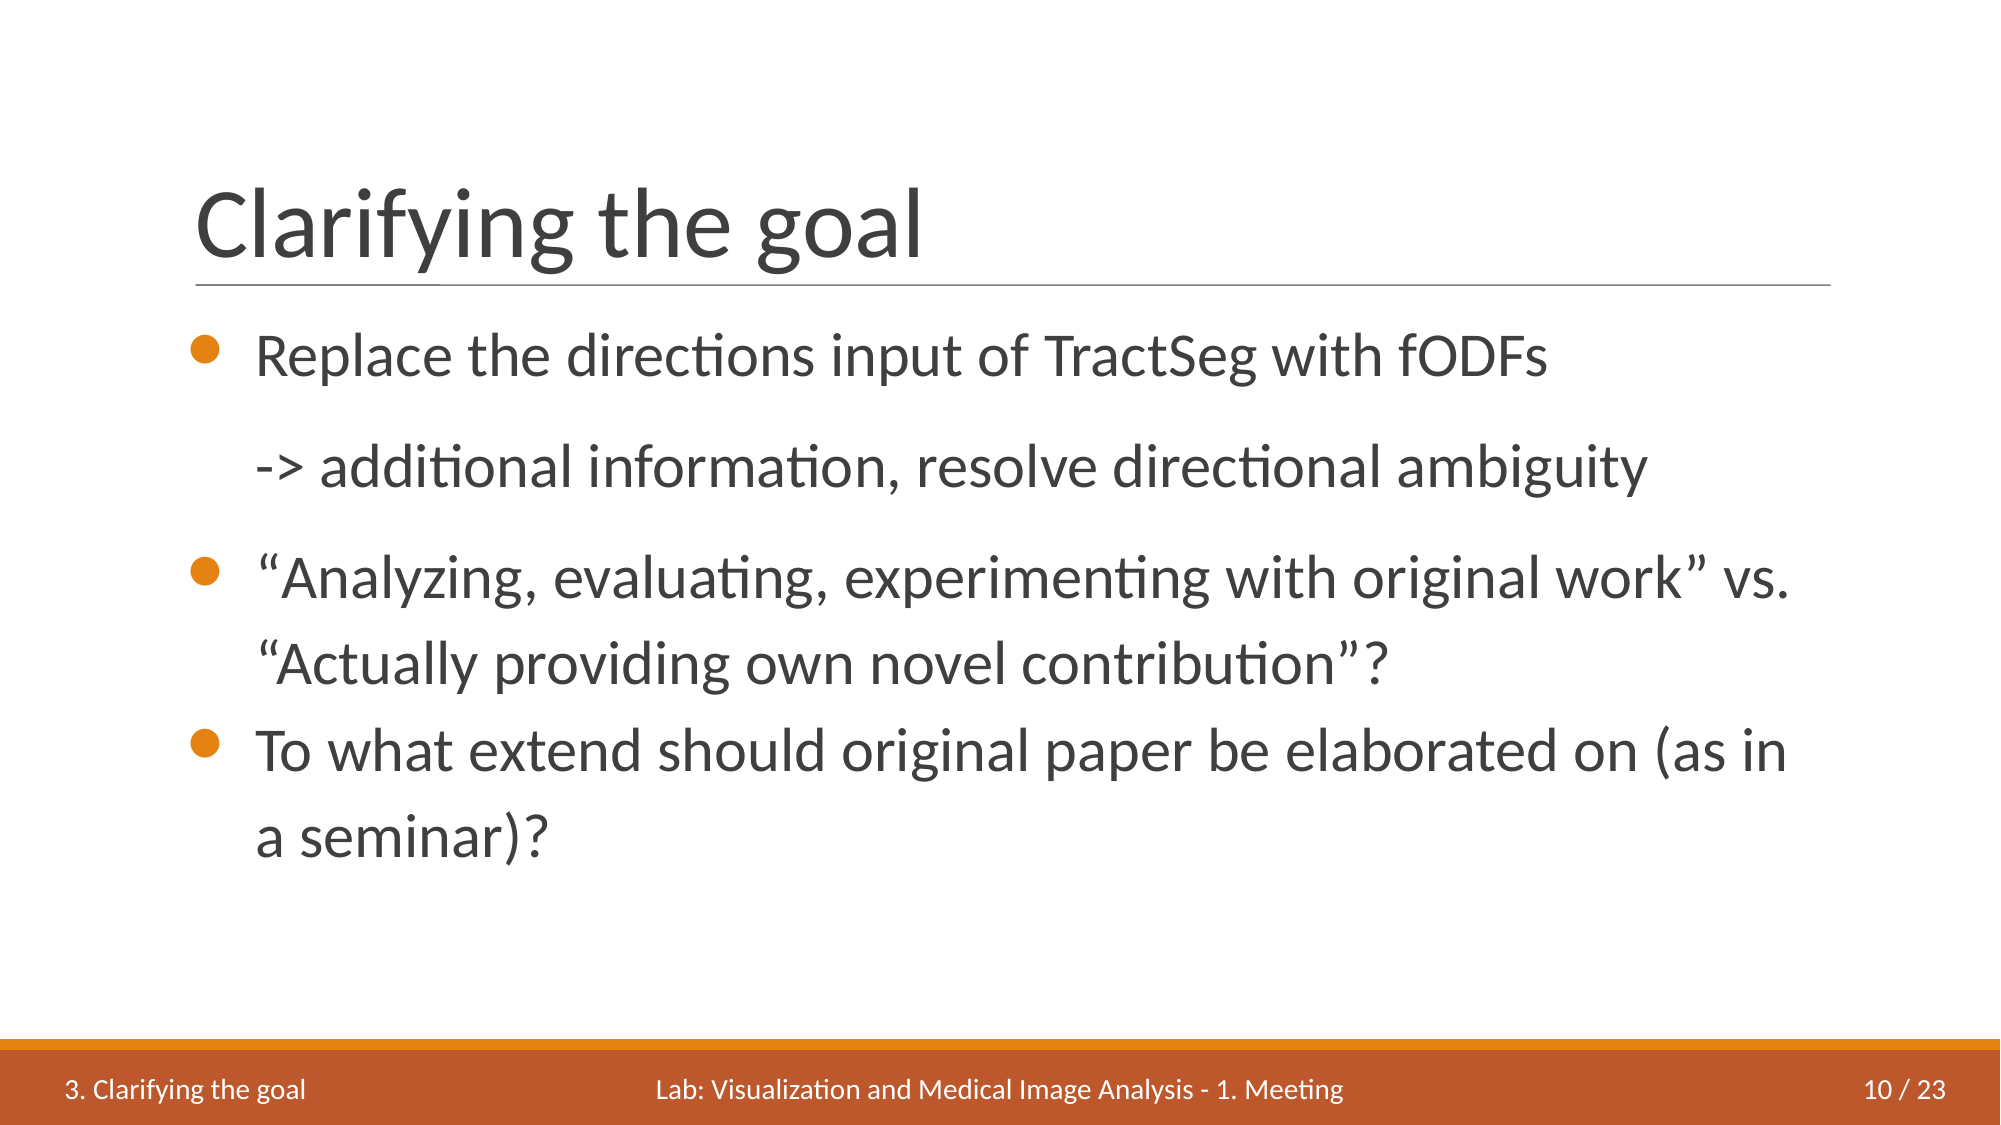

# Clarifying the goal
Replace the directions input of TractSeg with fODFs
-> additional information, resolve directional ambiguity
“Analyzing, evaluating, experimenting with original work” vs. “Actually providing own novel contribution”?
To what extend should original paper be elaborated on (as in a seminar)?
3. Clarifying the goal
Lab: Visualization and Medical Image Analysis - 1. Meeting